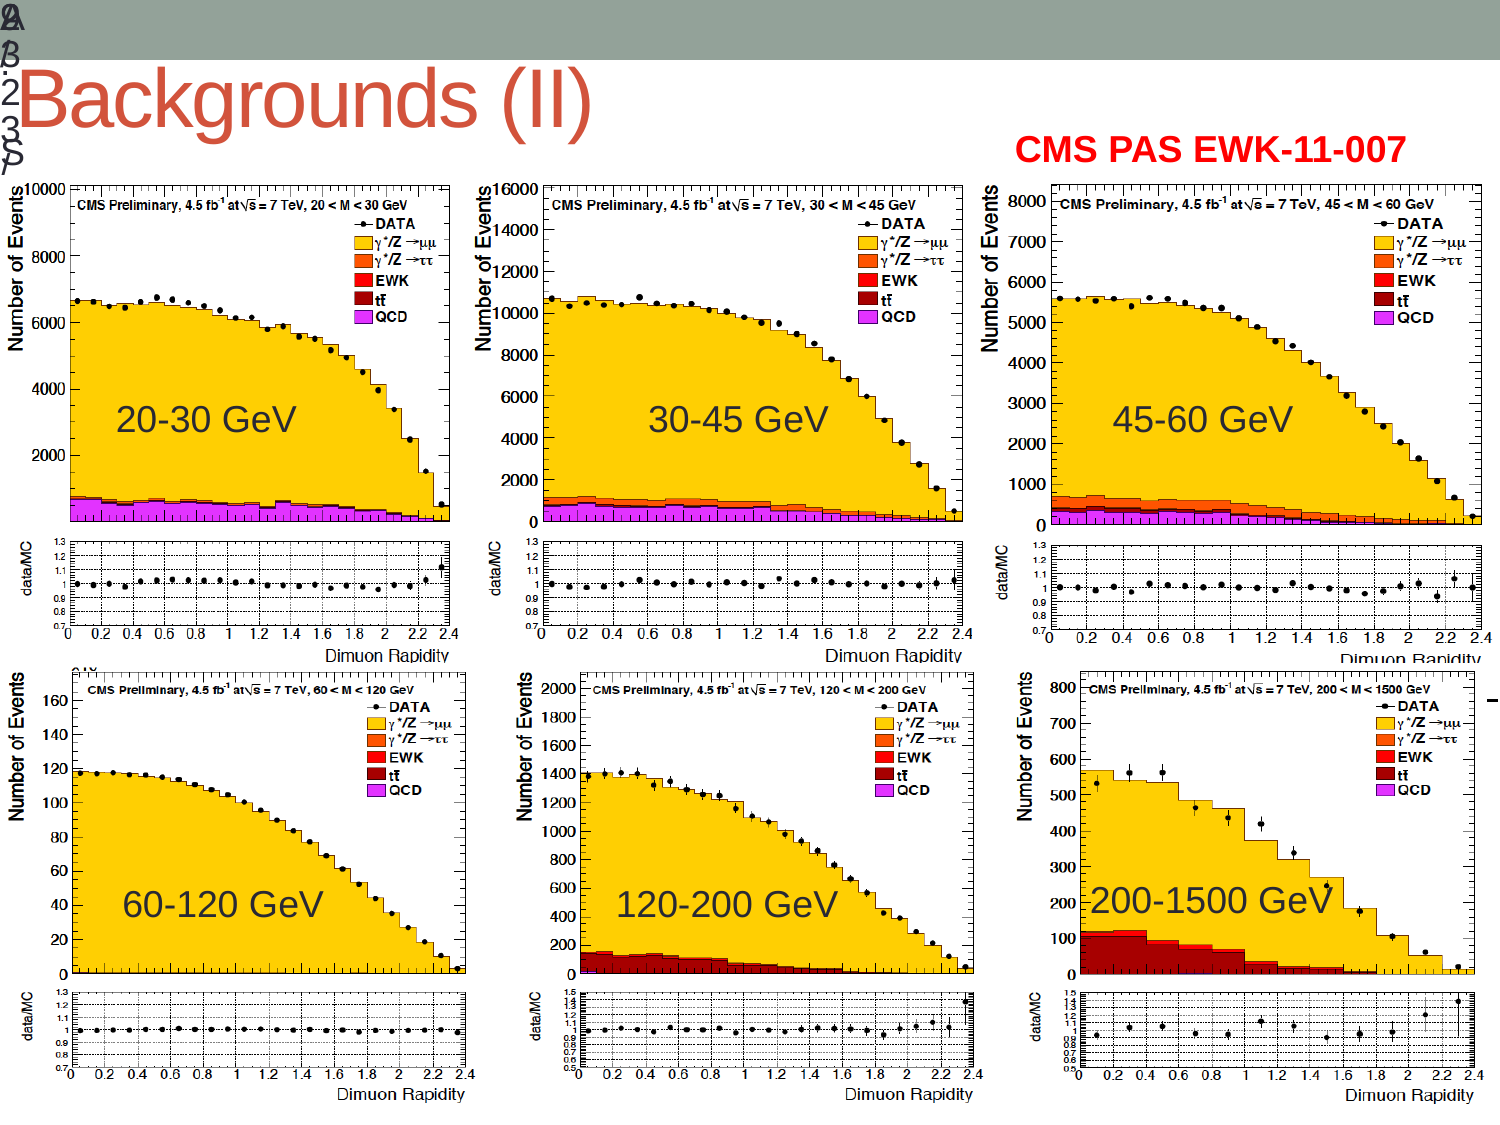

A. Svyatkovskiy
# Backgrounds (II)
CMS PAS EWK-11-007
20-30 GeV
30-45 GeV
45-60 GeV
200-1500 GeV
60-120 GeV
120-200 GeV